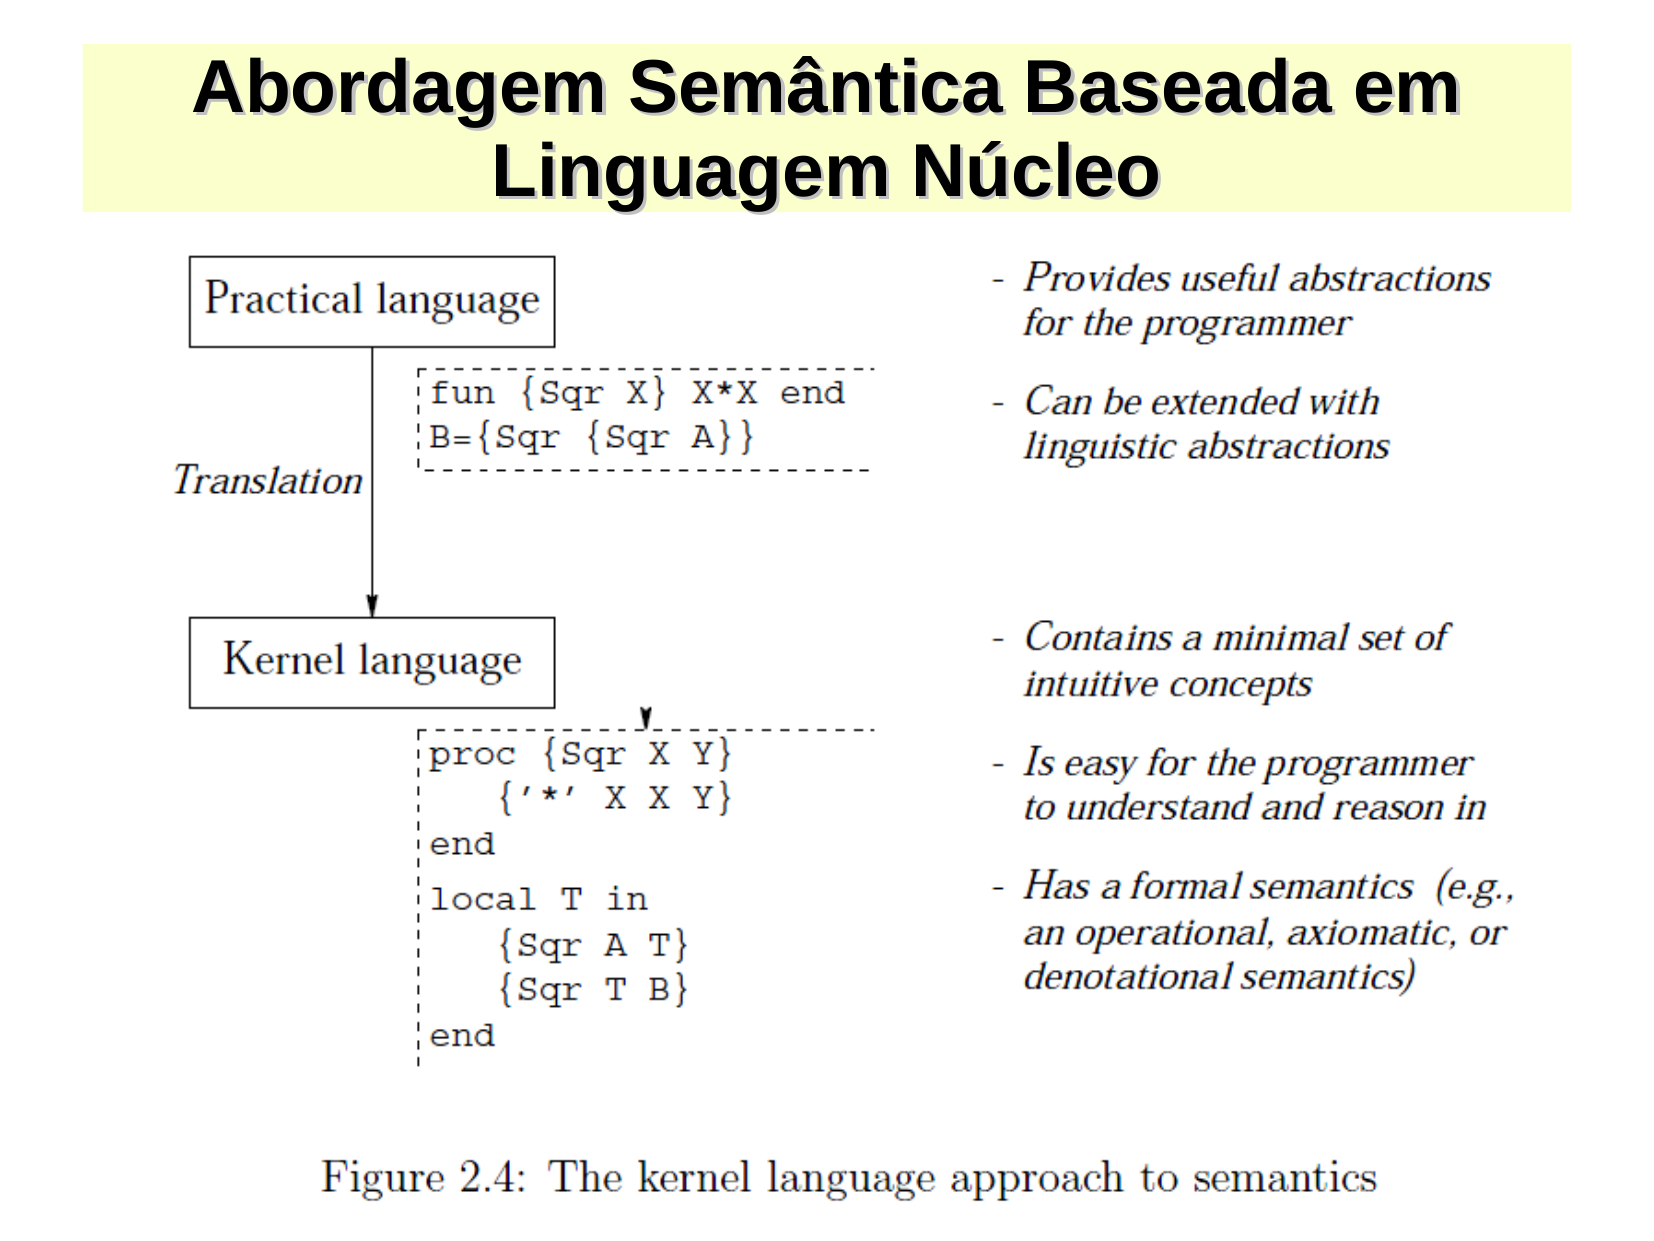

# Abordagem Semântica Baseada em Linguagem Núcleo